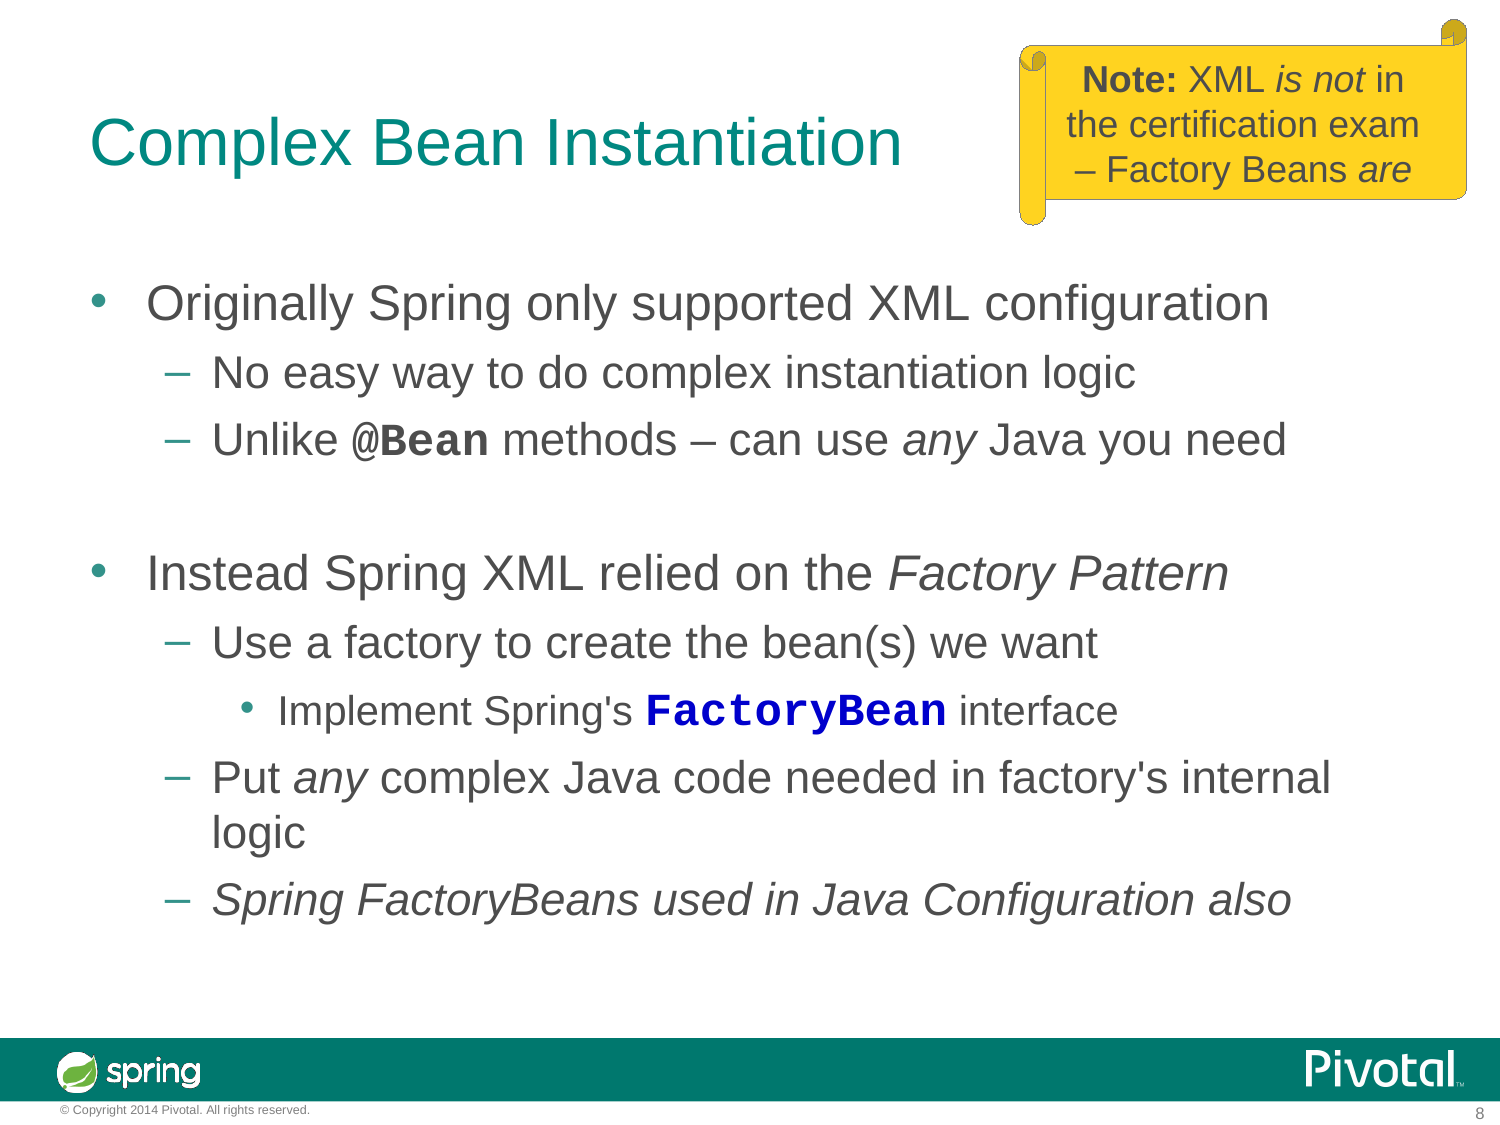

Note: XML is not in the certification exam
– Factory Beans are
# Complex Bean Instantiation
Originally Spring only supported XML configuration
No easy way to do complex instantiation logic
Unlike @Bean methods – can use any Java you need
Instead Spring XML relied on the Factory Pattern
Use a factory to create the bean(s) we want
Implement Spring's FactoryBean interface
Put any complex Java code needed in factory's internal logic
Spring FactoryBeans used in Java Configuration also